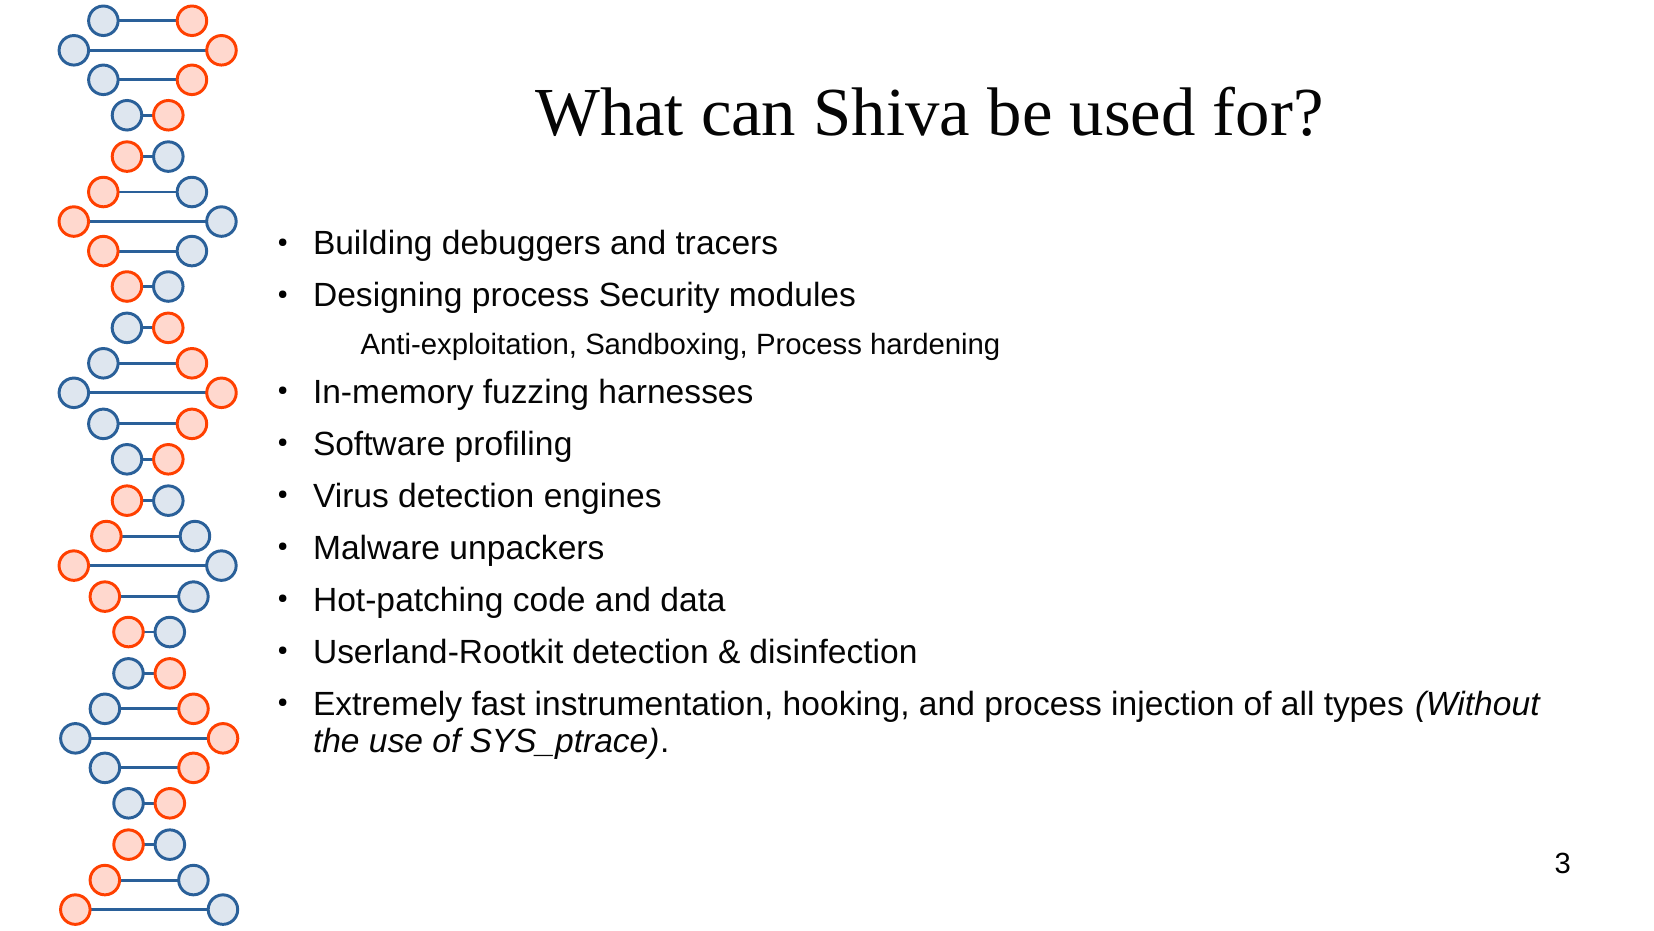

# What can Shiva be used for?
Building debuggers and tracers
Designing process Security modules
Anti-exploitation, Sandboxing, Process hardening
In-memory fuzzing harnesses
Software profiling
Virus detection engines
Malware unpackers
Hot-patching code and data
Userland-Rootkit detection & disinfection
Extremely fast instrumentation, hooking, and process injection of all types (Without the use of SYS_ptrace).
3